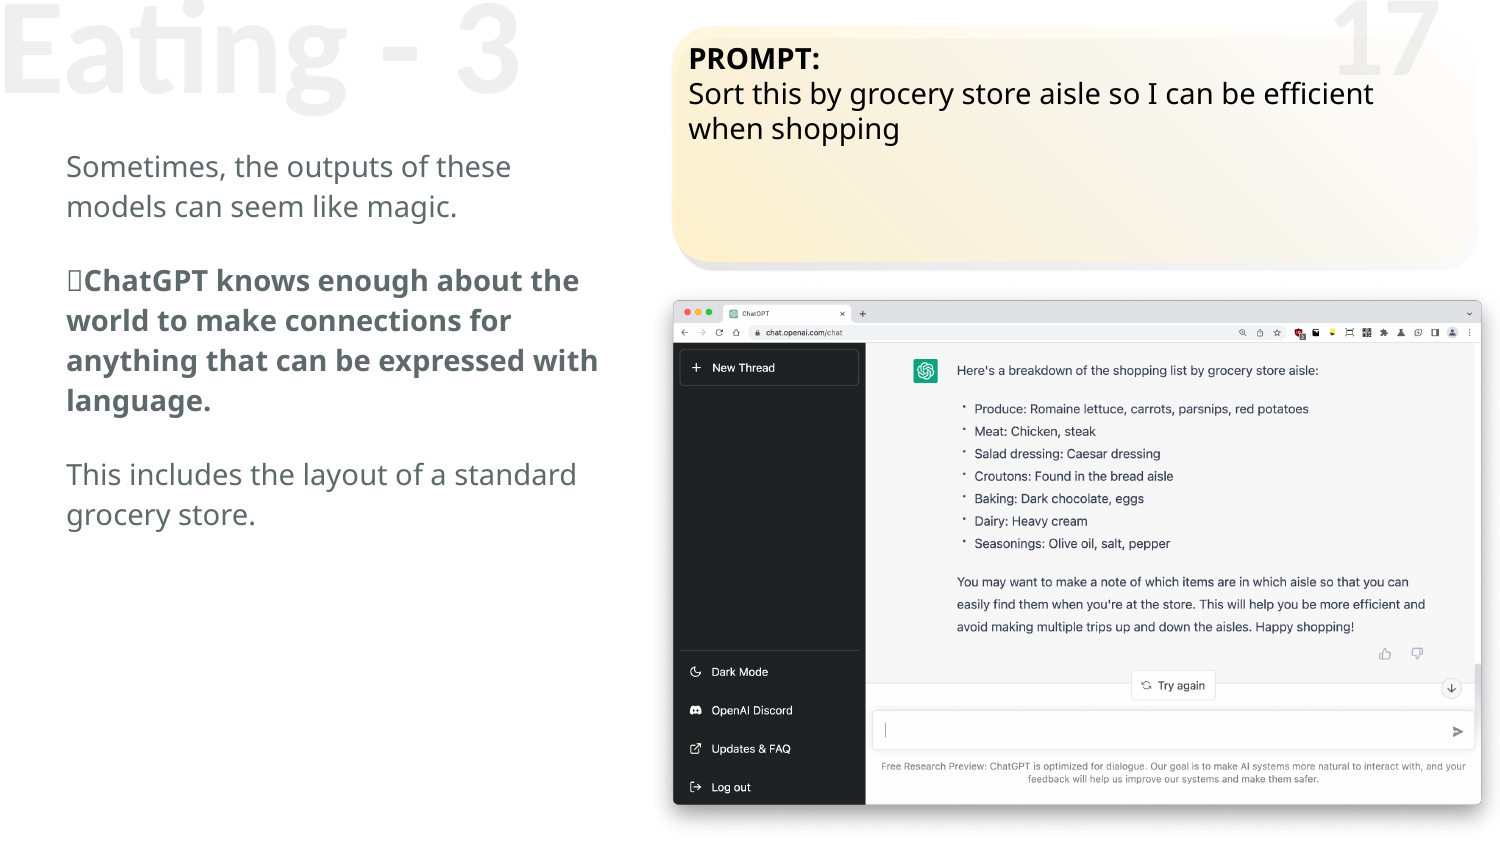

# Eating - 3
Sort this by grocery store aisle so I can be efficient when shopping
Sometimes, the outputs of these models can seem like magic.
💡ChatGPT knows enough about the world to make connections for anything that can be expressed with language.
This includes the layout of a standard grocery store.